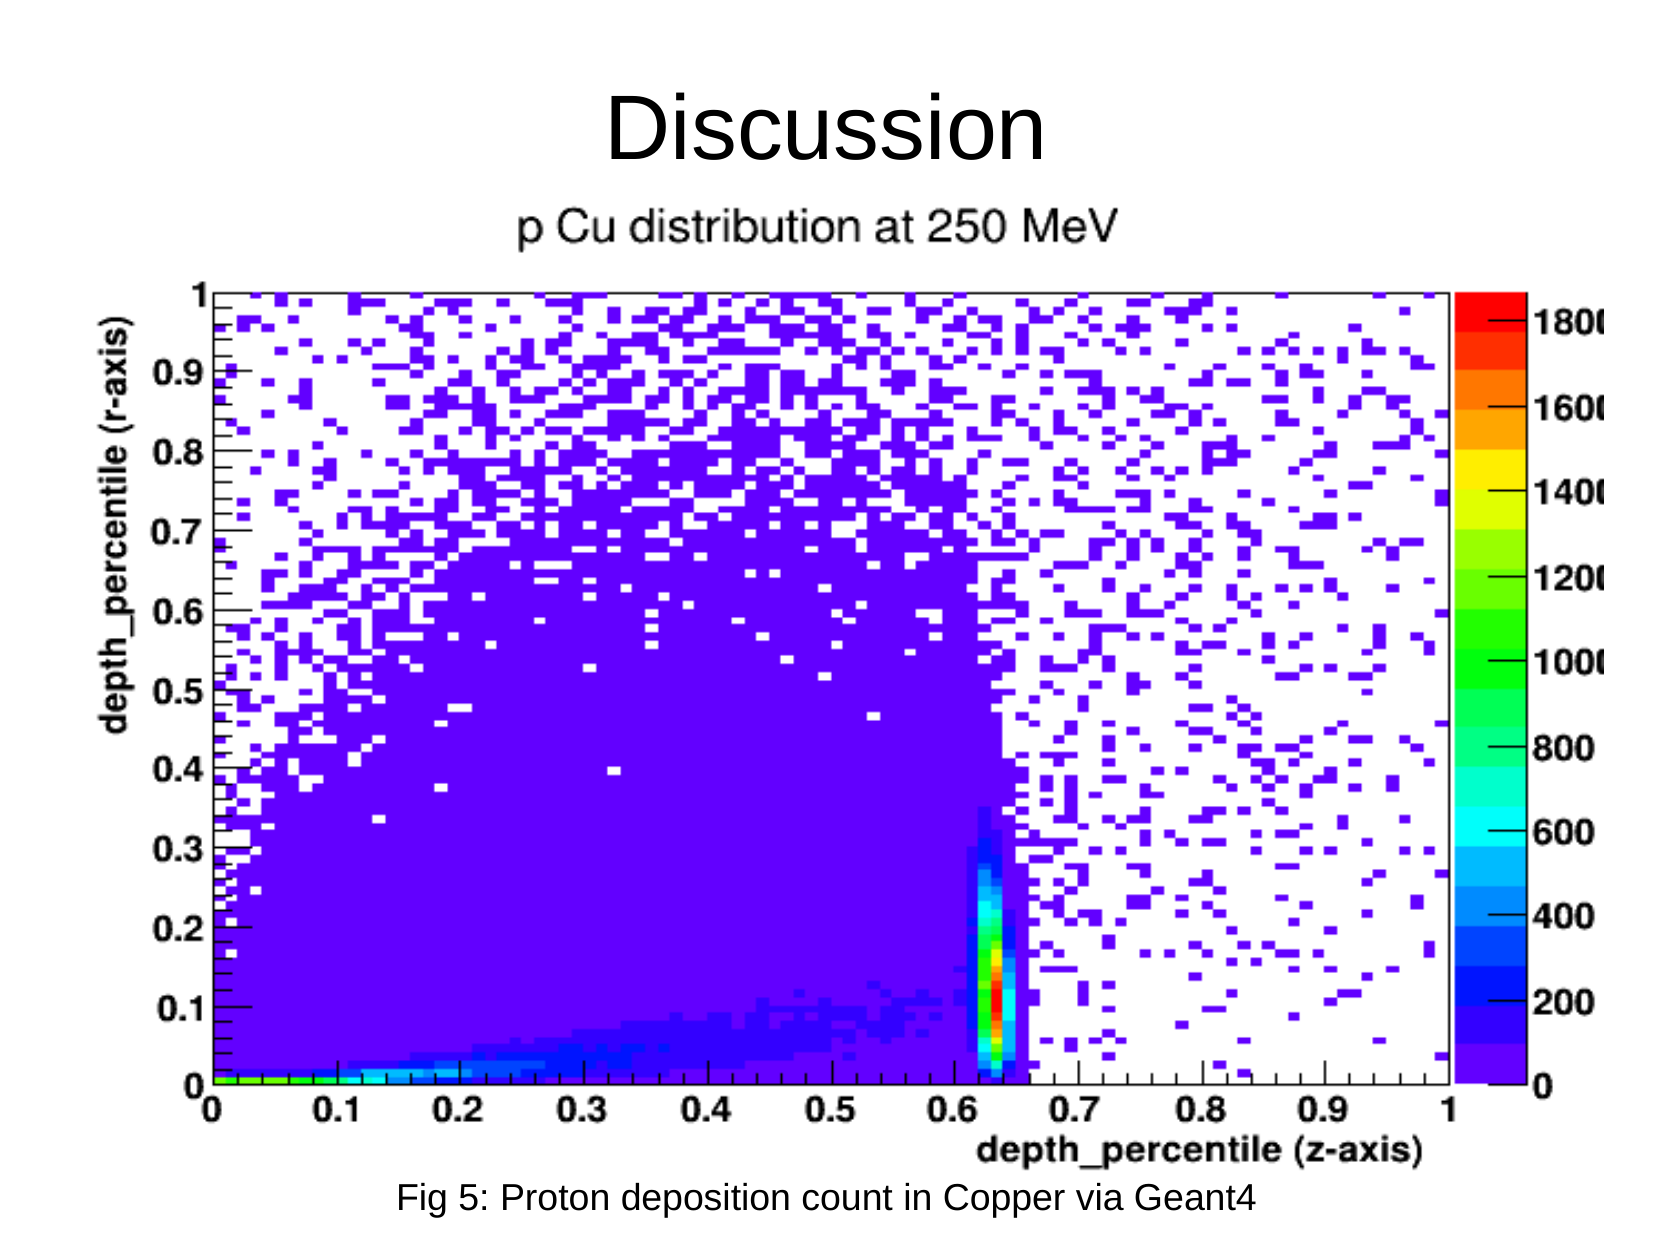

# Discussion
Fig 5: Proton deposition count in Copper via Geant4